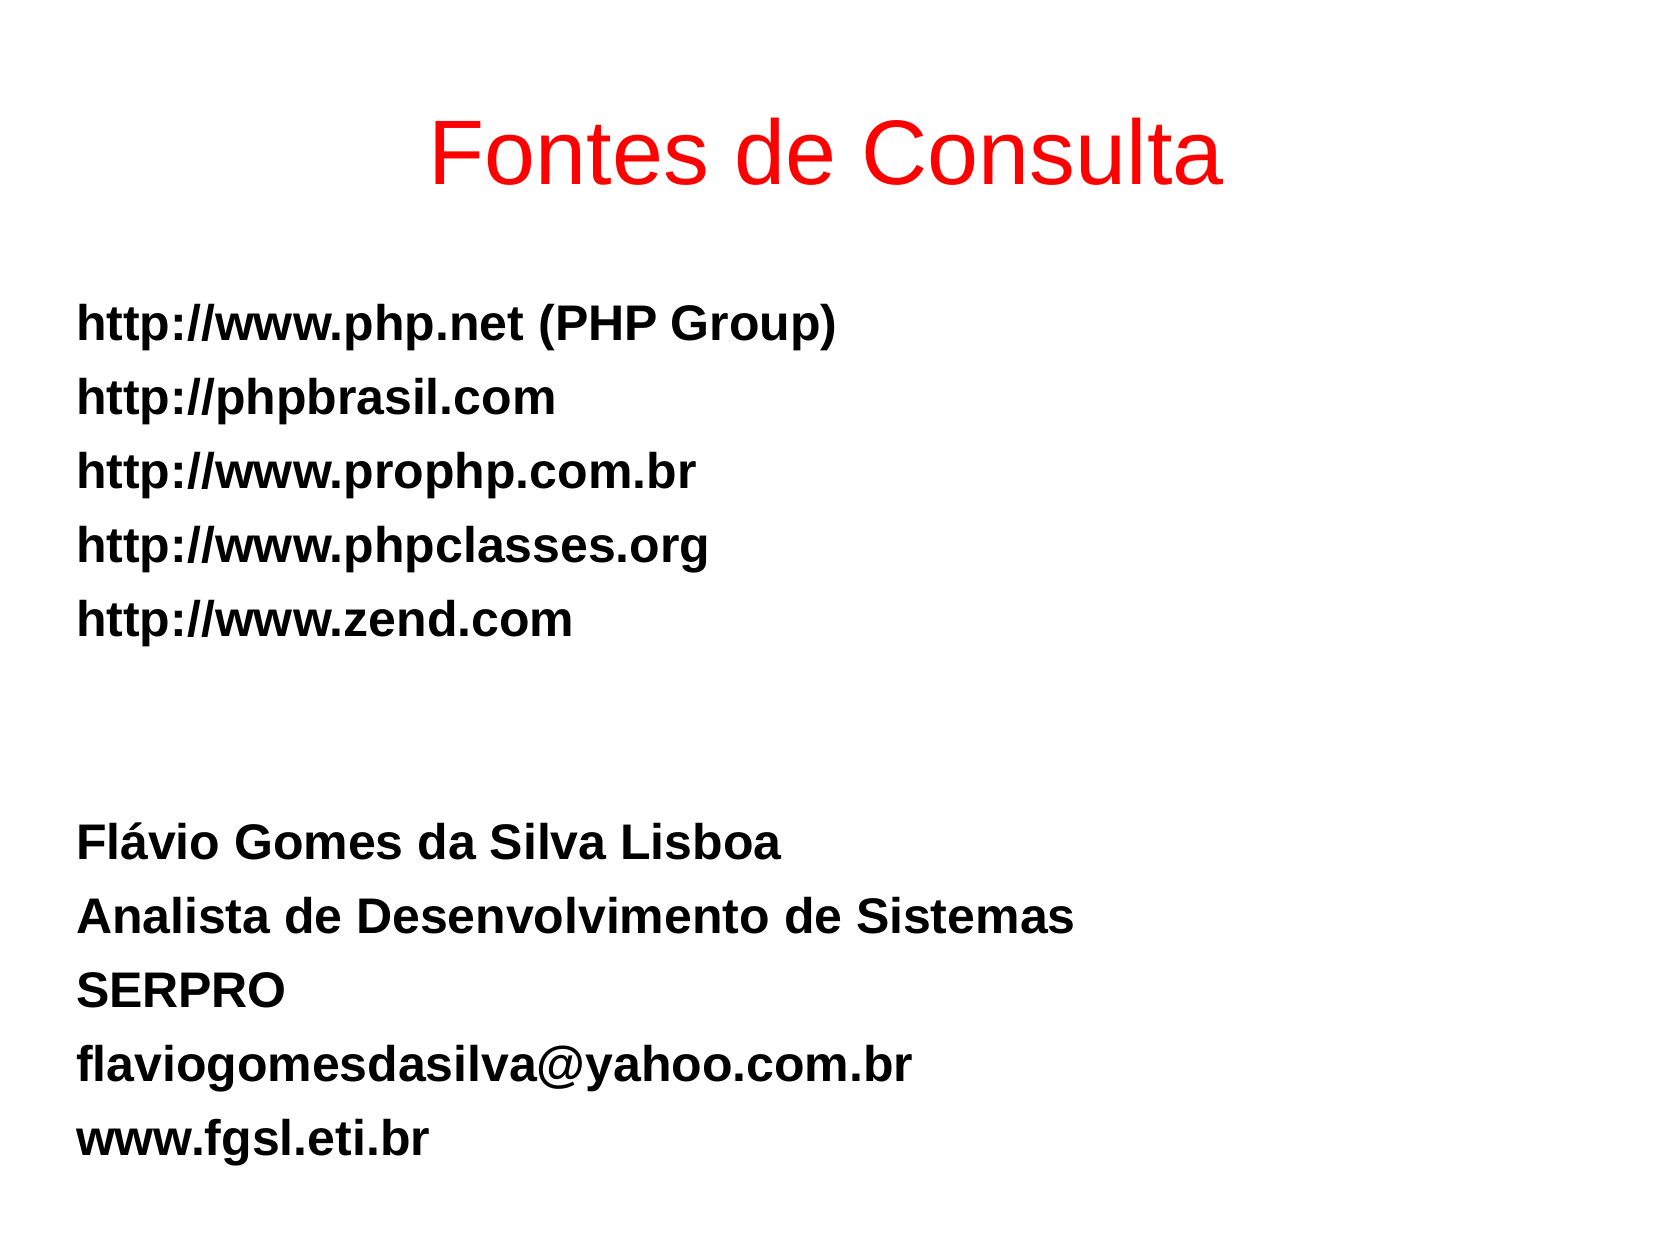

# Fontes de Consulta
http://www.php.net (PHP Group)
http://phpbrasil.com
http://www.prophp.com.br
http://www.phpclasses.org
http://www.zend.com
Flávio Gomes da Silva Lisboa
Analista de Desenvolvimento de Sistemas
SERPRO
flaviogomesdasilva@yahoo.com.br
www.fgsl.eti.br